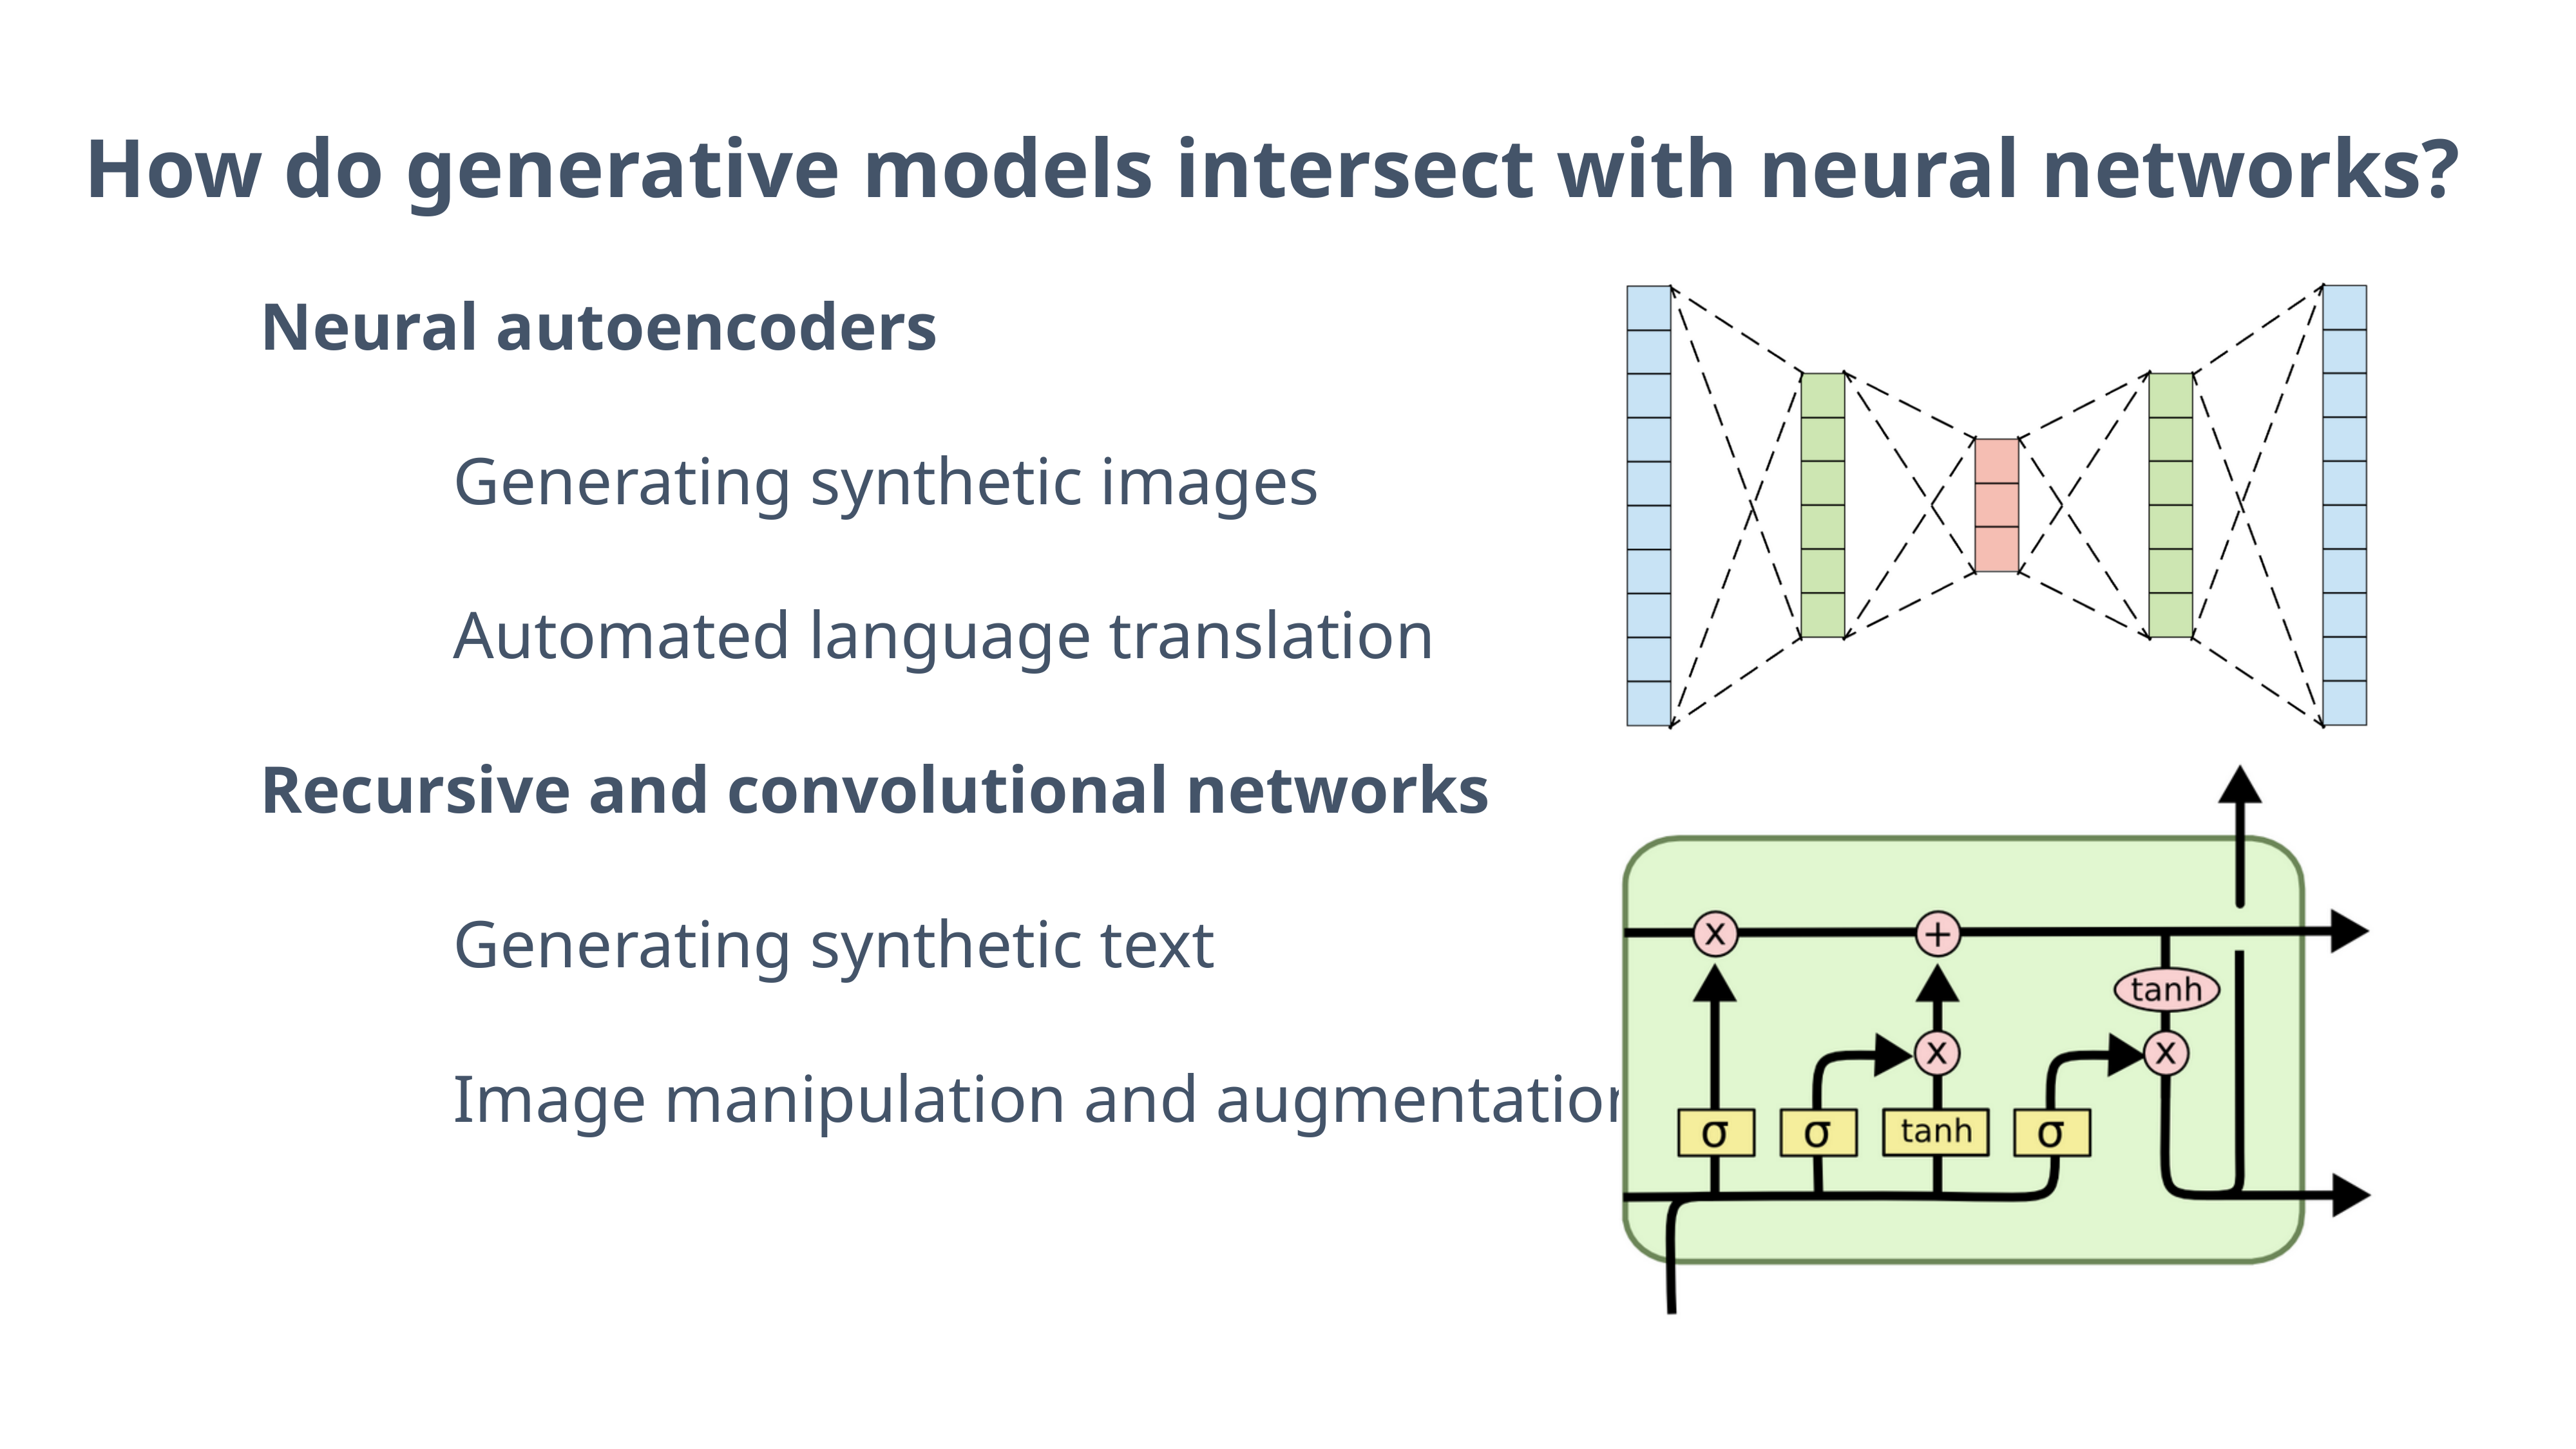

How do generative models intersect with neural networks?
Neural autoencoders
				Generating synthetic images
				Automated language translation
Recursive and convolutional networks
				Generating synthetic text
				Image manipulation and augmentation